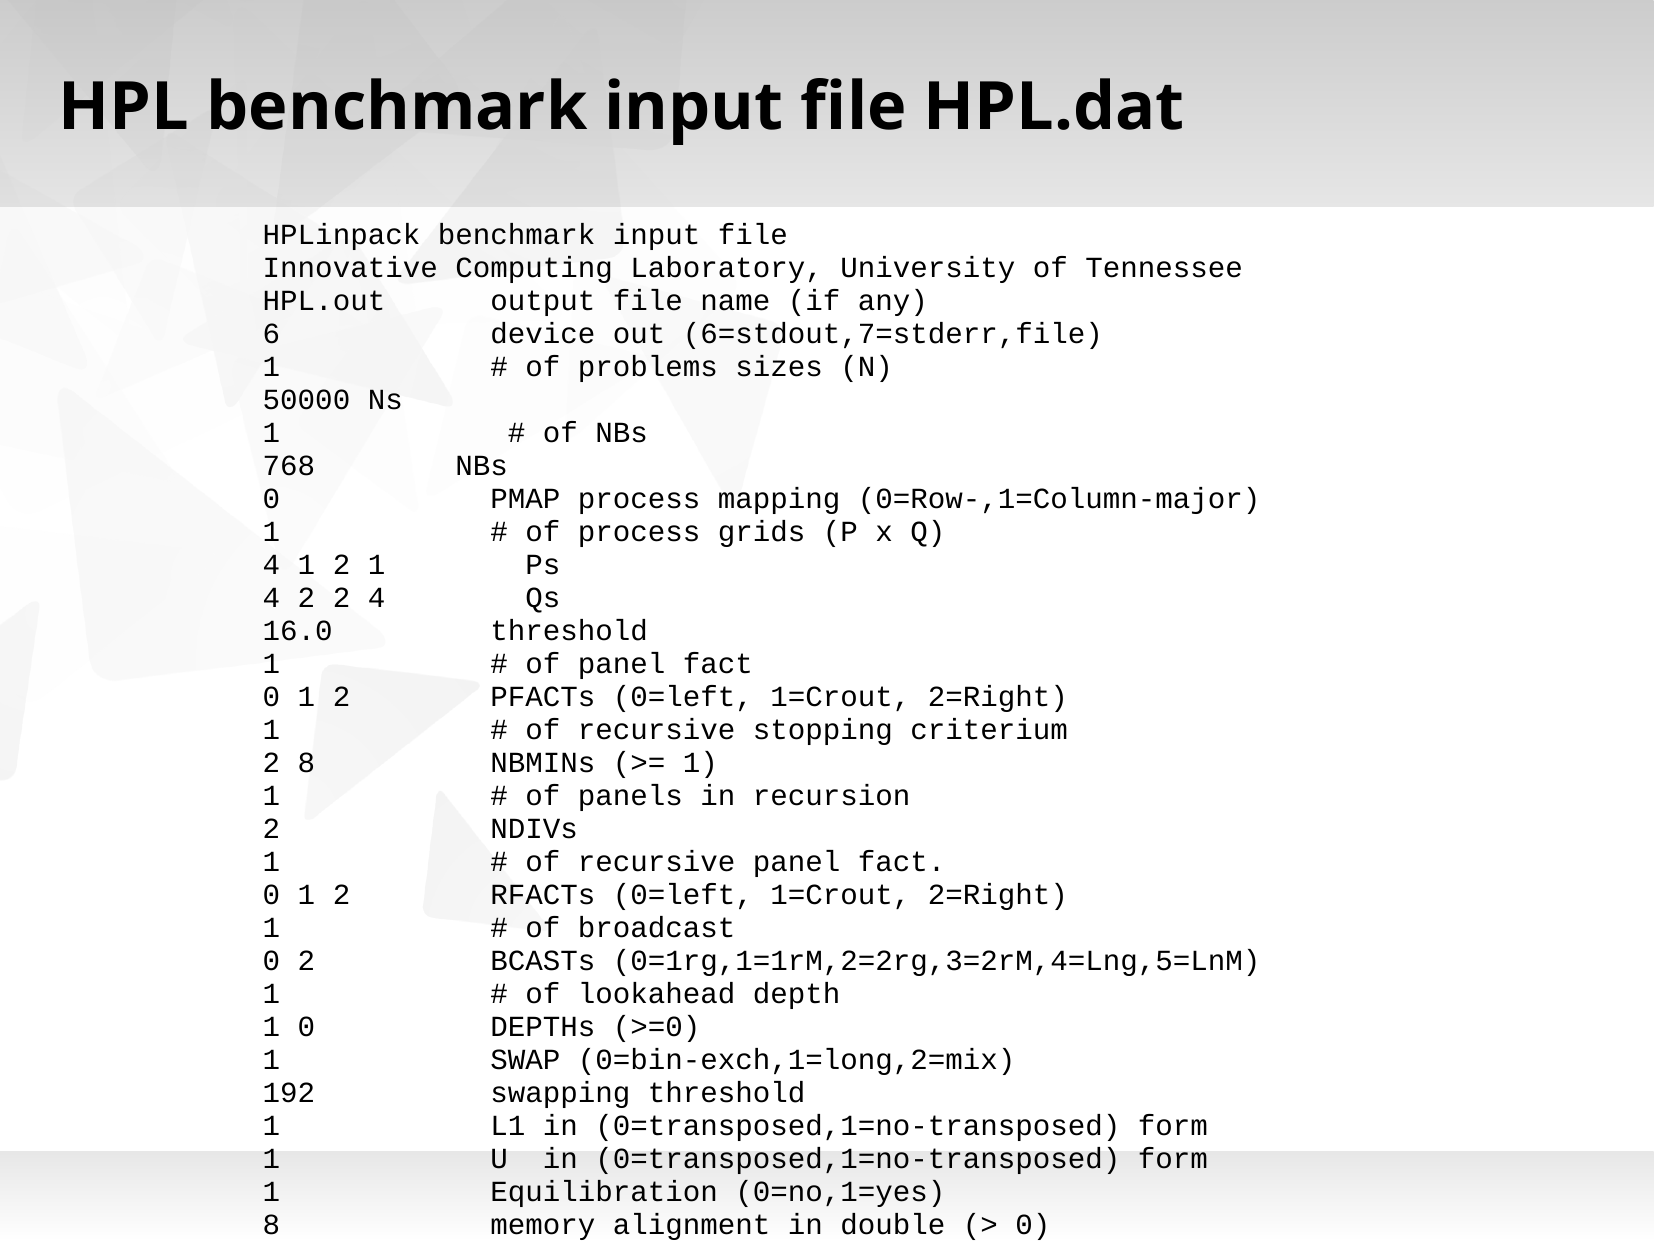

# HPL benchmark input file HPL.dat
HPLinpack benchmark input file
Innovative Computing Laboratory, University of Tennessee
HPL.out output file name (if any)
6 device out (6=stdout,7=stderr,file)
1 # of problems sizes (N)
50000 Ns
1 # of NBs
768 NBs
0 PMAP process mapping (0=Row-,1=Column-major)
1 # of process grids (P x Q)
4 1 2 1 Ps
4 2 2 4 Qs
16.0 threshold
1 # of panel fact
0 1 2 PFACTs (0=left, 1=Crout, 2=Right)
1 # of recursive stopping criterium
2 8 NBMINs (>= 1)
1 # of panels in recursion
2 NDIVs
1 # of recursive panel fact.
0 1 2 RFACTs (0=left, 1=Crout, 2=Right)
1 # of broadcast
0 2 BCASTs (0=1rg,1=1rM,2=2rg,3=2rM,4=Lng,5=LnM)
1 # of lookahead depth
1 0 DEPTHs (>=0)
1 SWAP (0=bin-exch,1=long,2=mix)
192 swapping threshold
1 L1 in (0=transposed,1=no-transposed) form
1 U in (0=transposed,1=no-transposed) form
1 Equilibration (0=no,1=yes)
8 memory alignment in double (> 0)